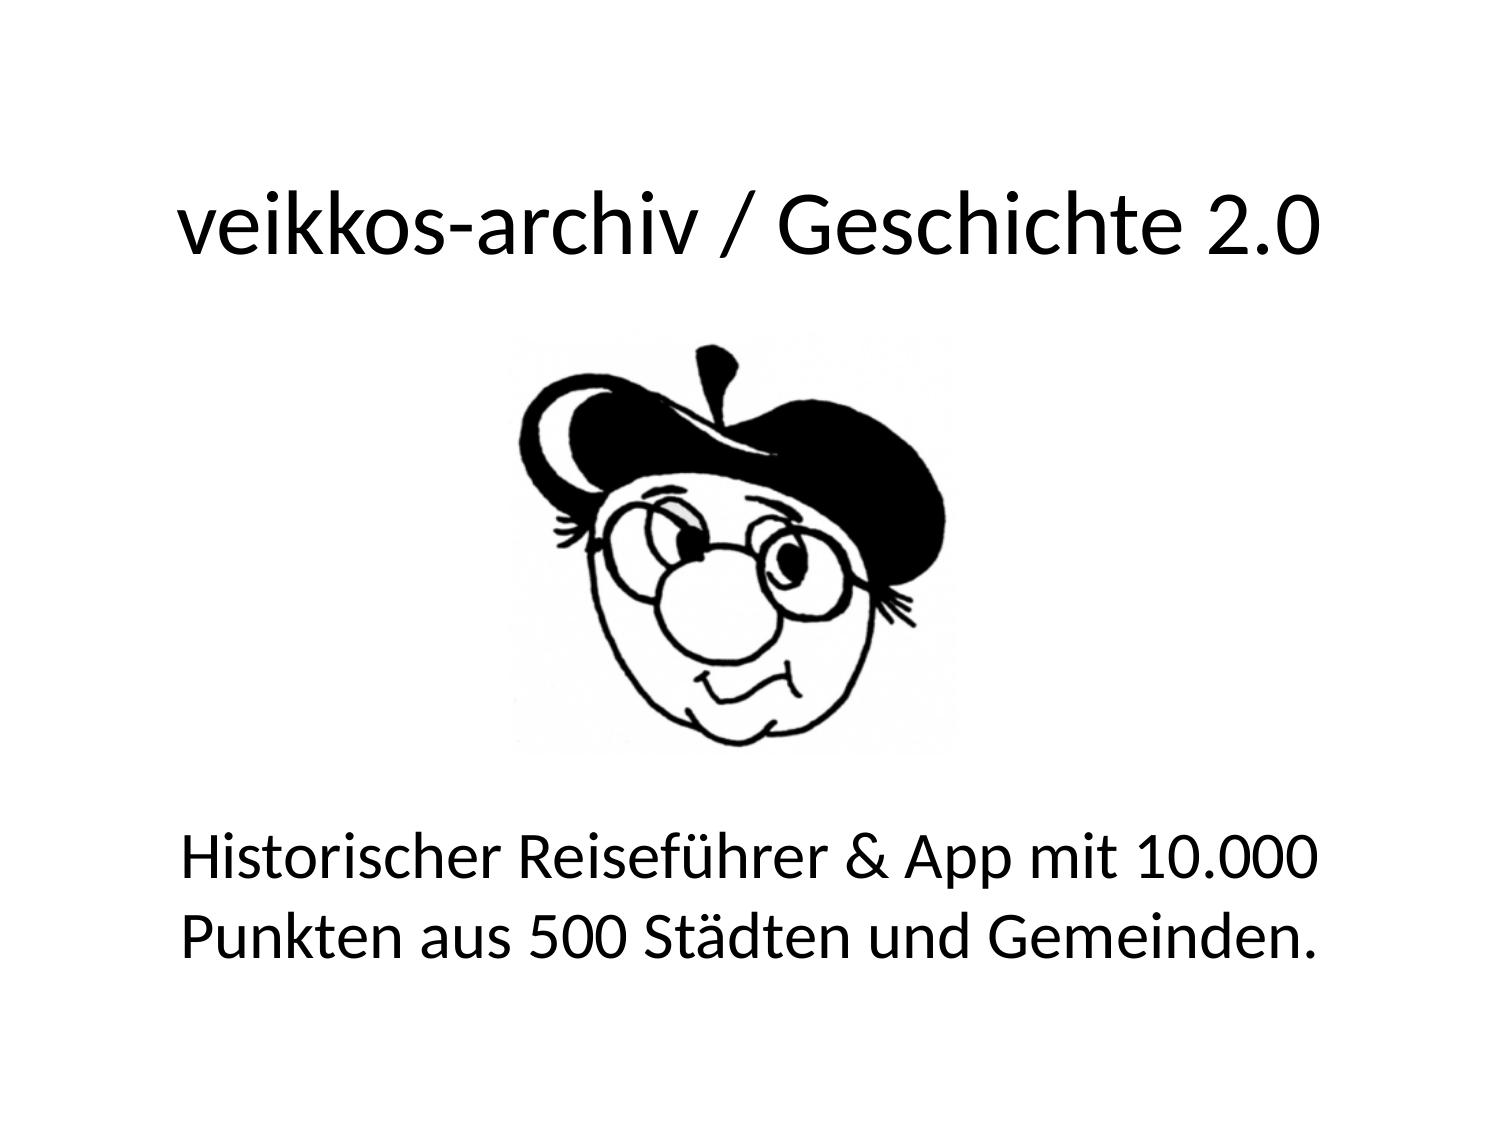

# veikkos-archiv / Geschichte 2.0 Historischer Reiseführer & App mit 10.000 Punkten aus 500 Städten und Gemeinden.